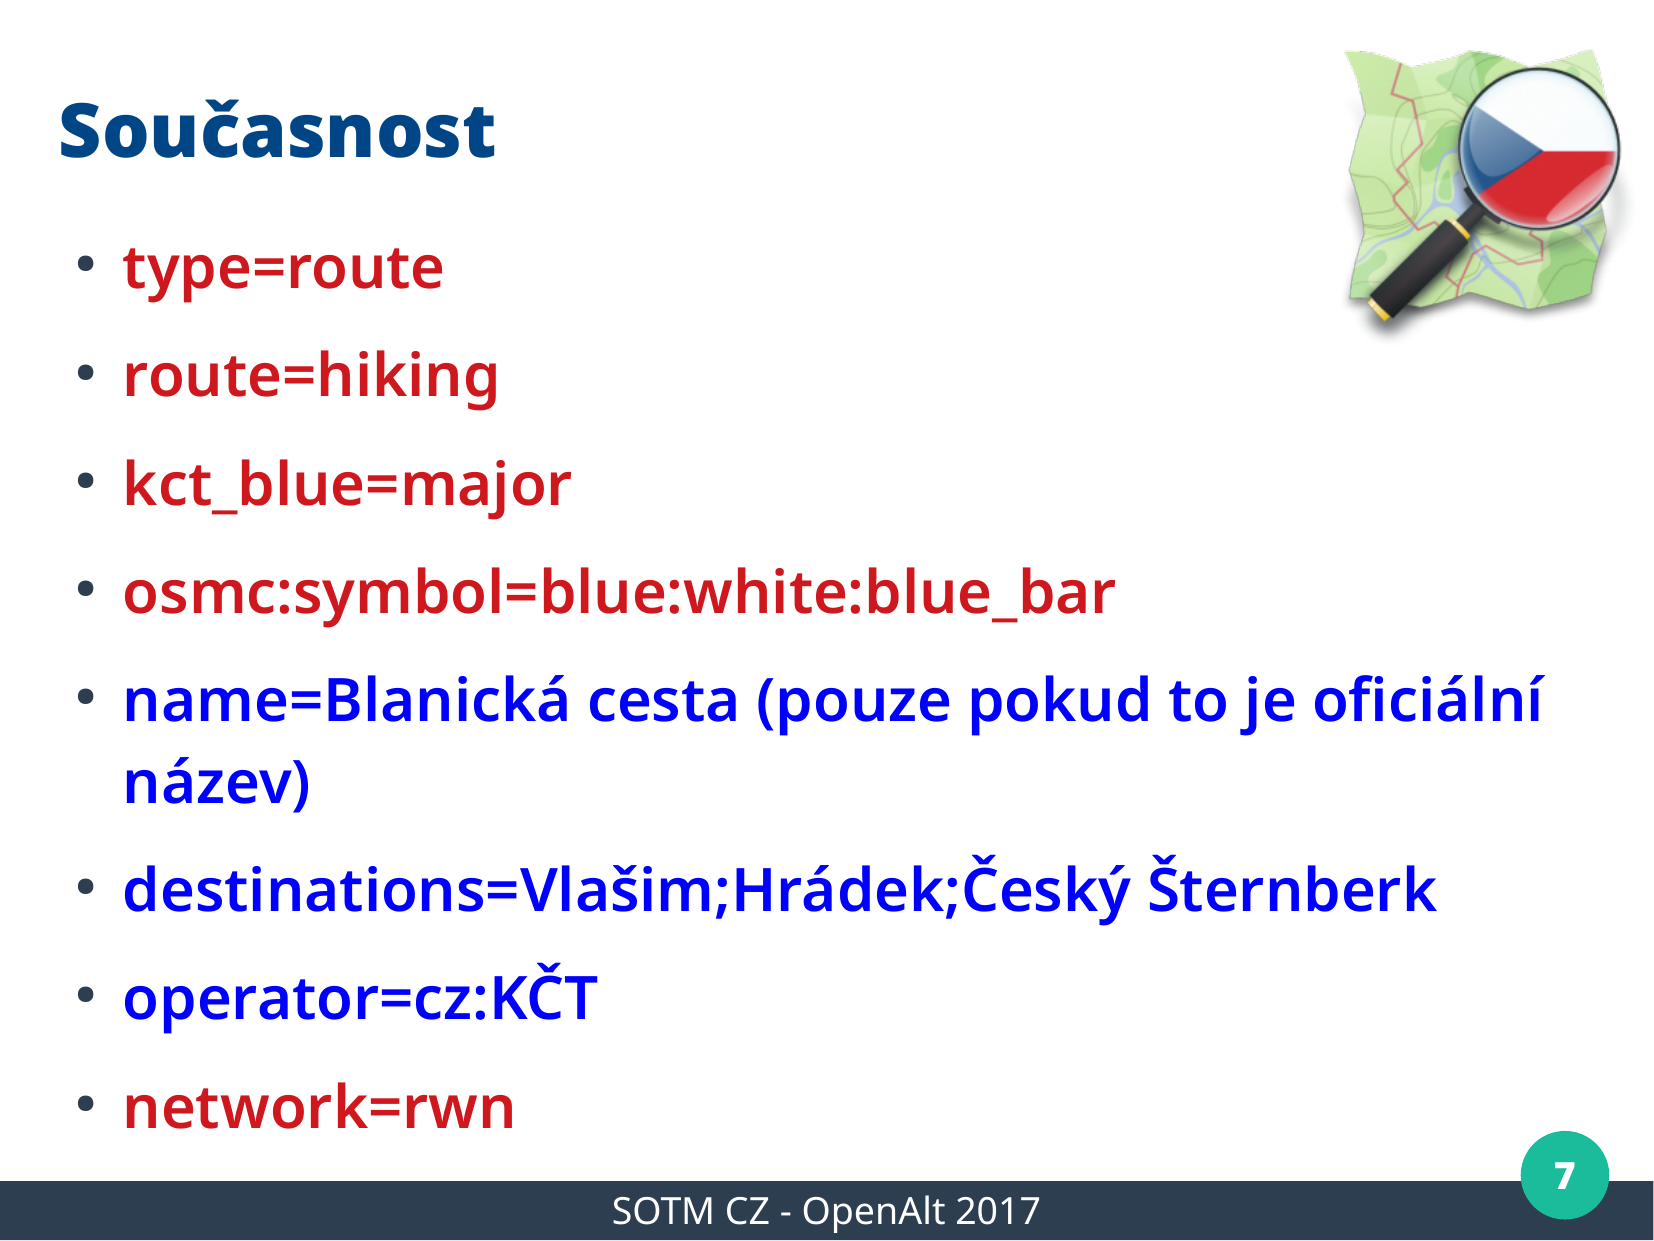

# Současnost
type=route
route=hiking
kct_blue=major
osmc:symbol=blue:white:blue_bar
name=Blanická cesta (pouze pokud to je oficiální název)
destinations=Vlašim;Hrádek;Český Šternberk
operator=cz:KČT
network=rwn
7
SOTM CZ - OpenAlt 2017